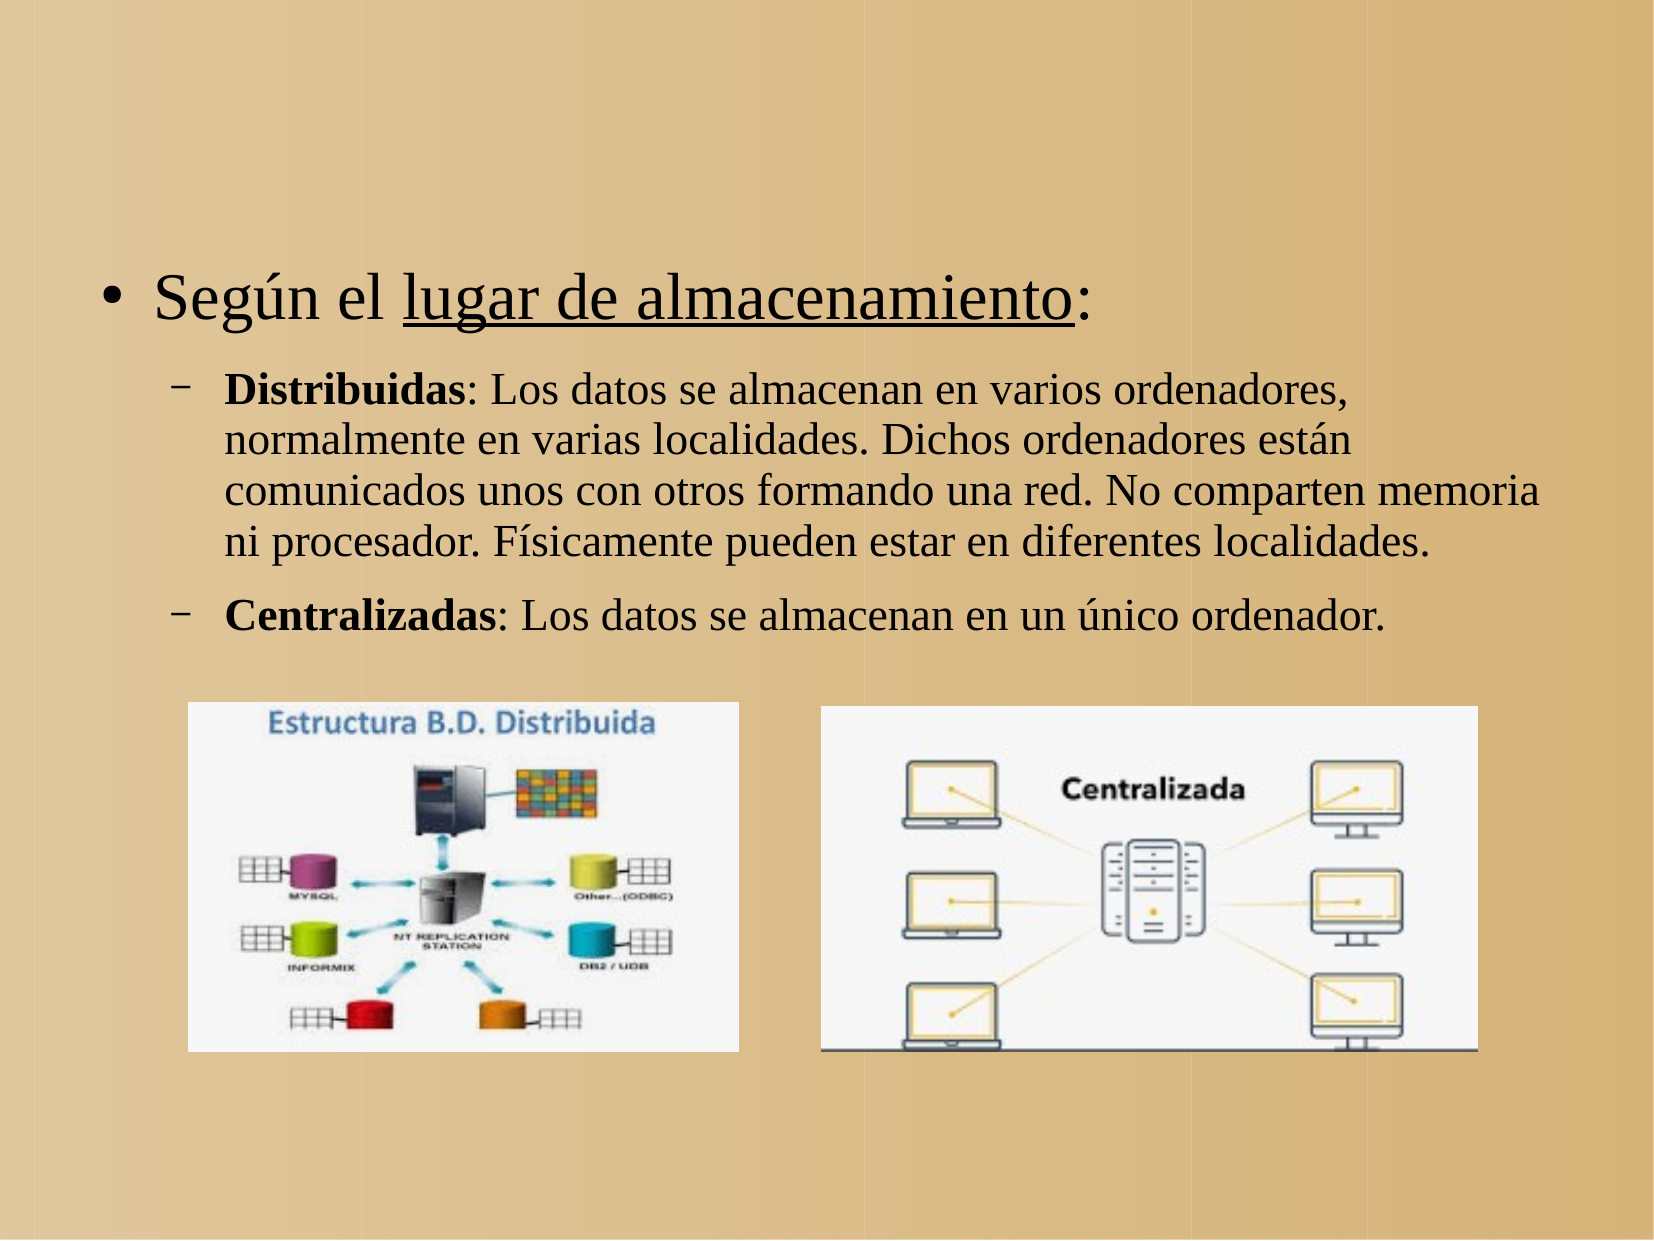

# Según el lugar de almacenamiento:
Distribuidas: Los datos se almacenan en varios ordenadores, normalmente en varias localidades. Dichos ordenadores están comunicados unos con otros formando una red. No comparten memoria ni procesador. Físicamente pueden estar en diferentes localidades.
Centralizadas: Los datos se almacenan en un único ordenador.